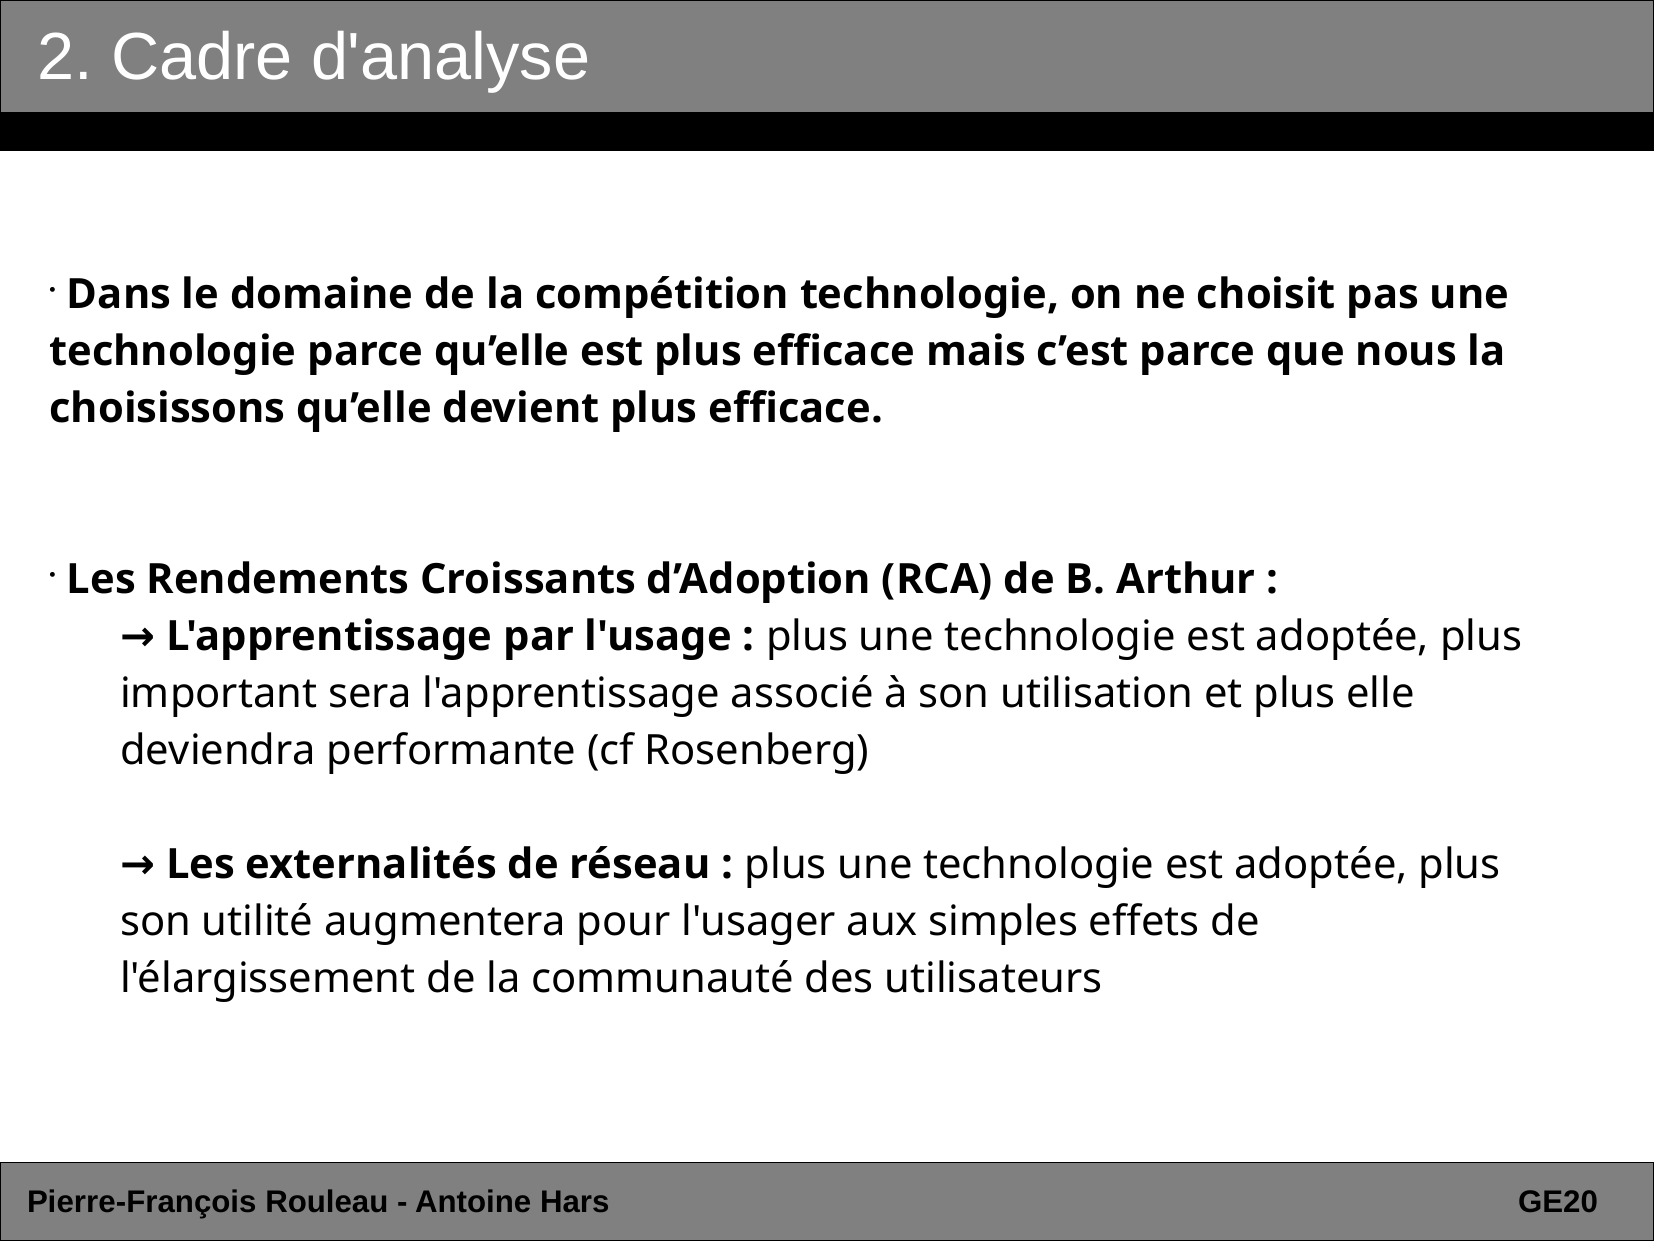

2. Cadre d'analyse
# Dans le domaine de la compétition technologie, on ne choisit pas une technologie parce qu’elle est plus efficace mais c’est parce que nous la choisissons qu’elle devient plus efficace.
 Les Rendements Croissants d’Adoption (RCA) de B. Arthur :
→ L'apprentissage par l'usage : plus une technologie est adoptée, plus important sera l'apprentissage associé à son utilisation et plus elle deviendra performante (cf Rosenberg)
→ Les externalités de réseau : plus une technologie est adoptée, plus son utilité augmentera pour l'usager aux simples effets de l'élargissement de la communauté des utilisateurs
Pierre-François Rouleau - Antoine Hars
GE20